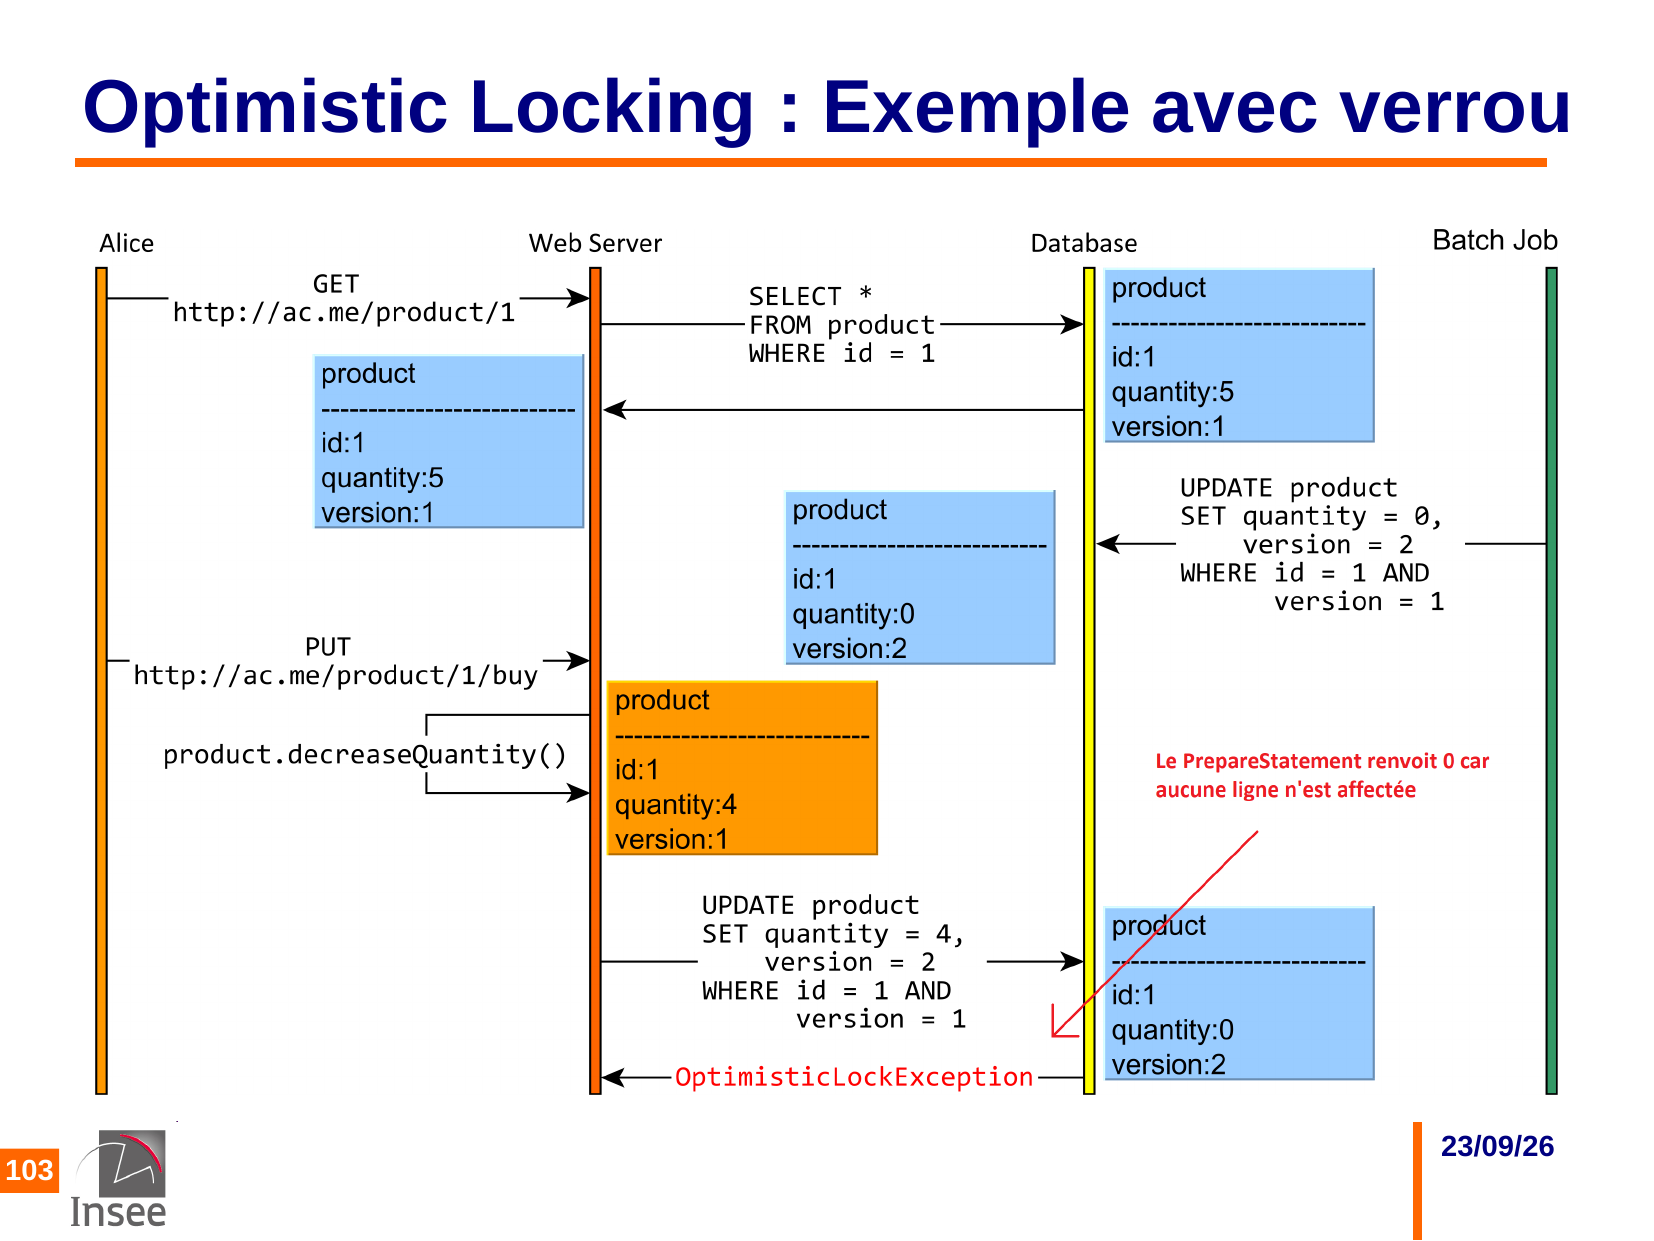

# Optimistic Locking : Exemple avec verrou
103